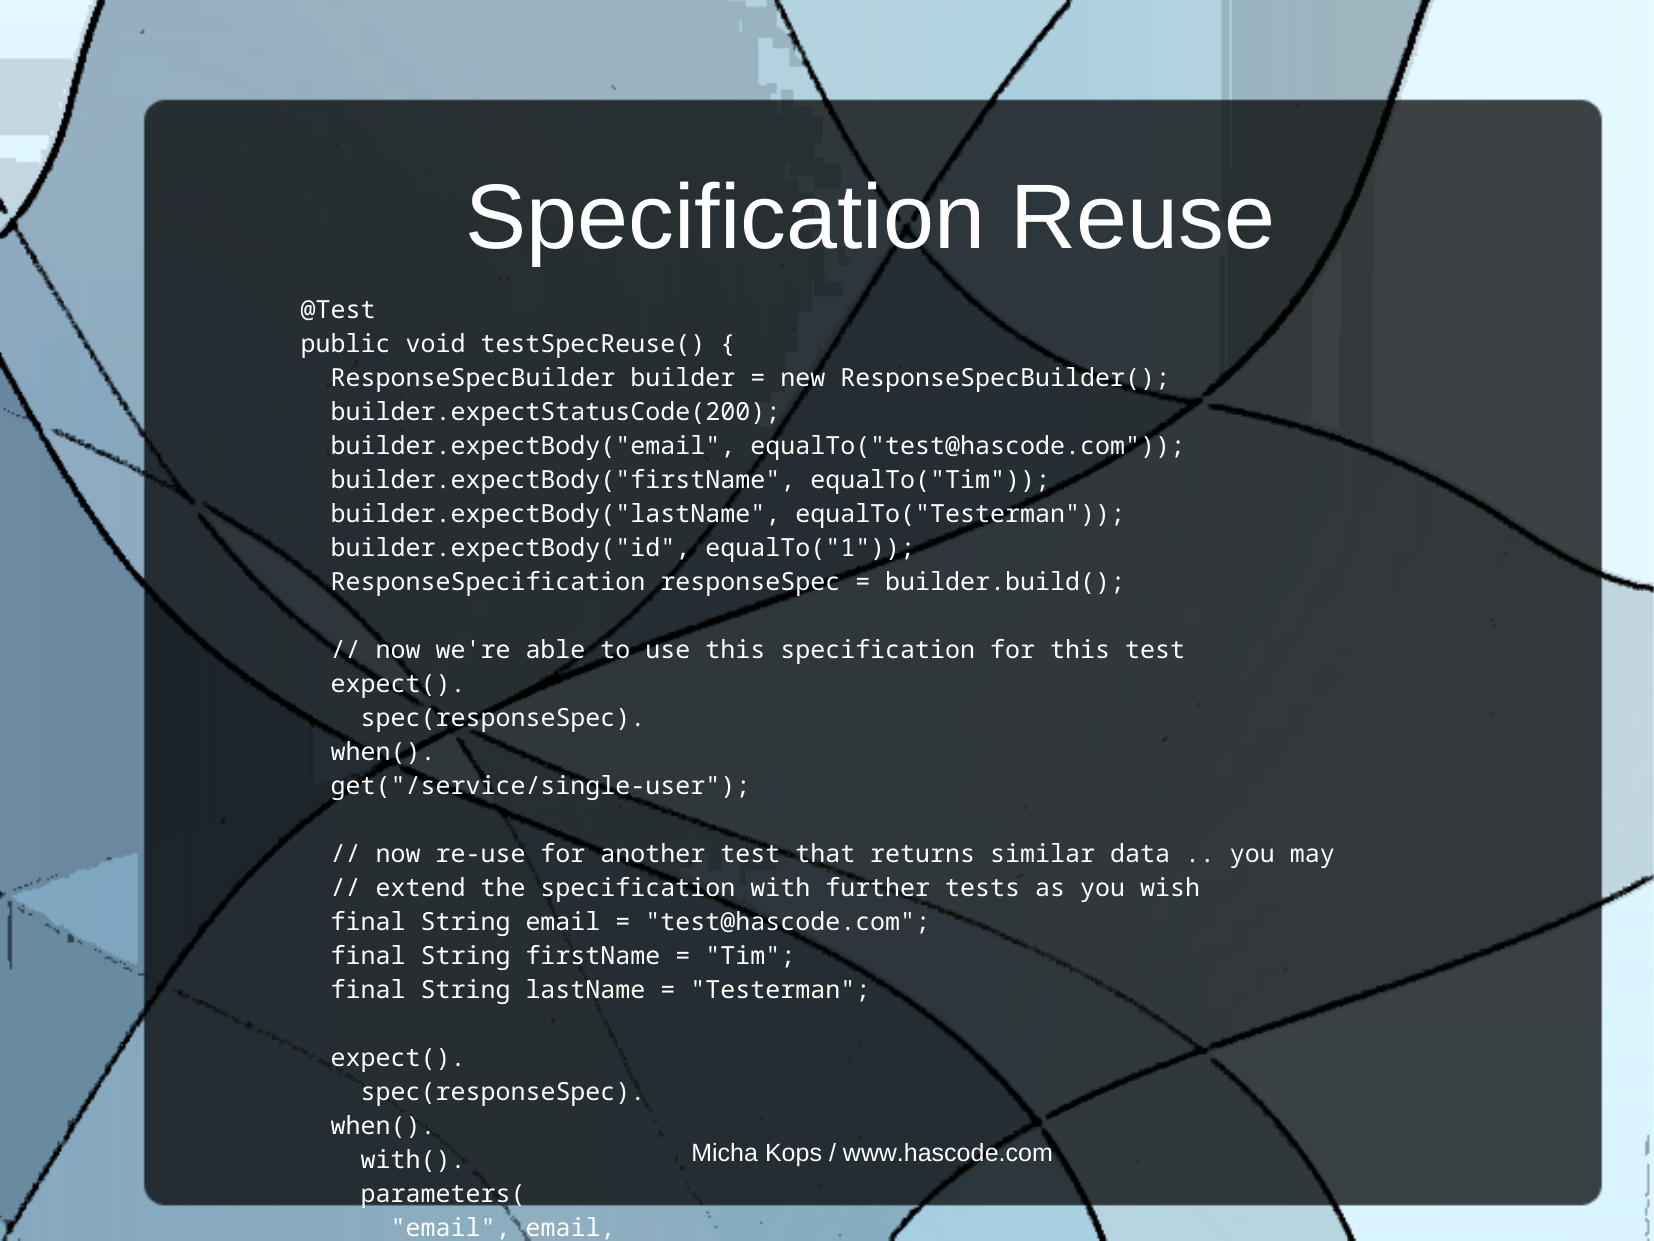

# Specification Reuse
@Test
public void testSpecReuse() {
 ResponseSpecBuilder builder = new ResponseSpecBuilder();
 builder.expectStatusCode(200);
 builder.expectBody("email", equalTo("test@hascode.com"));
 builder.expectBody("firstName", equalTo("Tim"));
 builder.expectBody("lastName", equalTo("Testerman"));
 builder.expectBody("id", equalTo("1"));
 ResponseSpecification responseSpec = builder.build();
 // now we're able to use this specification for this test
 expect().
 spec(responseSpec).
 when().
 get("/service/single-user");
 // now re-use for another test that returns similar data .. you may
 // extend the specification with further tests as you wish
 final String email = "test@hascode.com";
 final String firstName = "Tim";
 final String lastName = "Testerman";
 expect().
 spec(responseSpec).
 when().
 with().
 parameters(
 "email", email,
 "firstName", firstName,
 "lastName",lastName).
 get("/service/user/create");
}